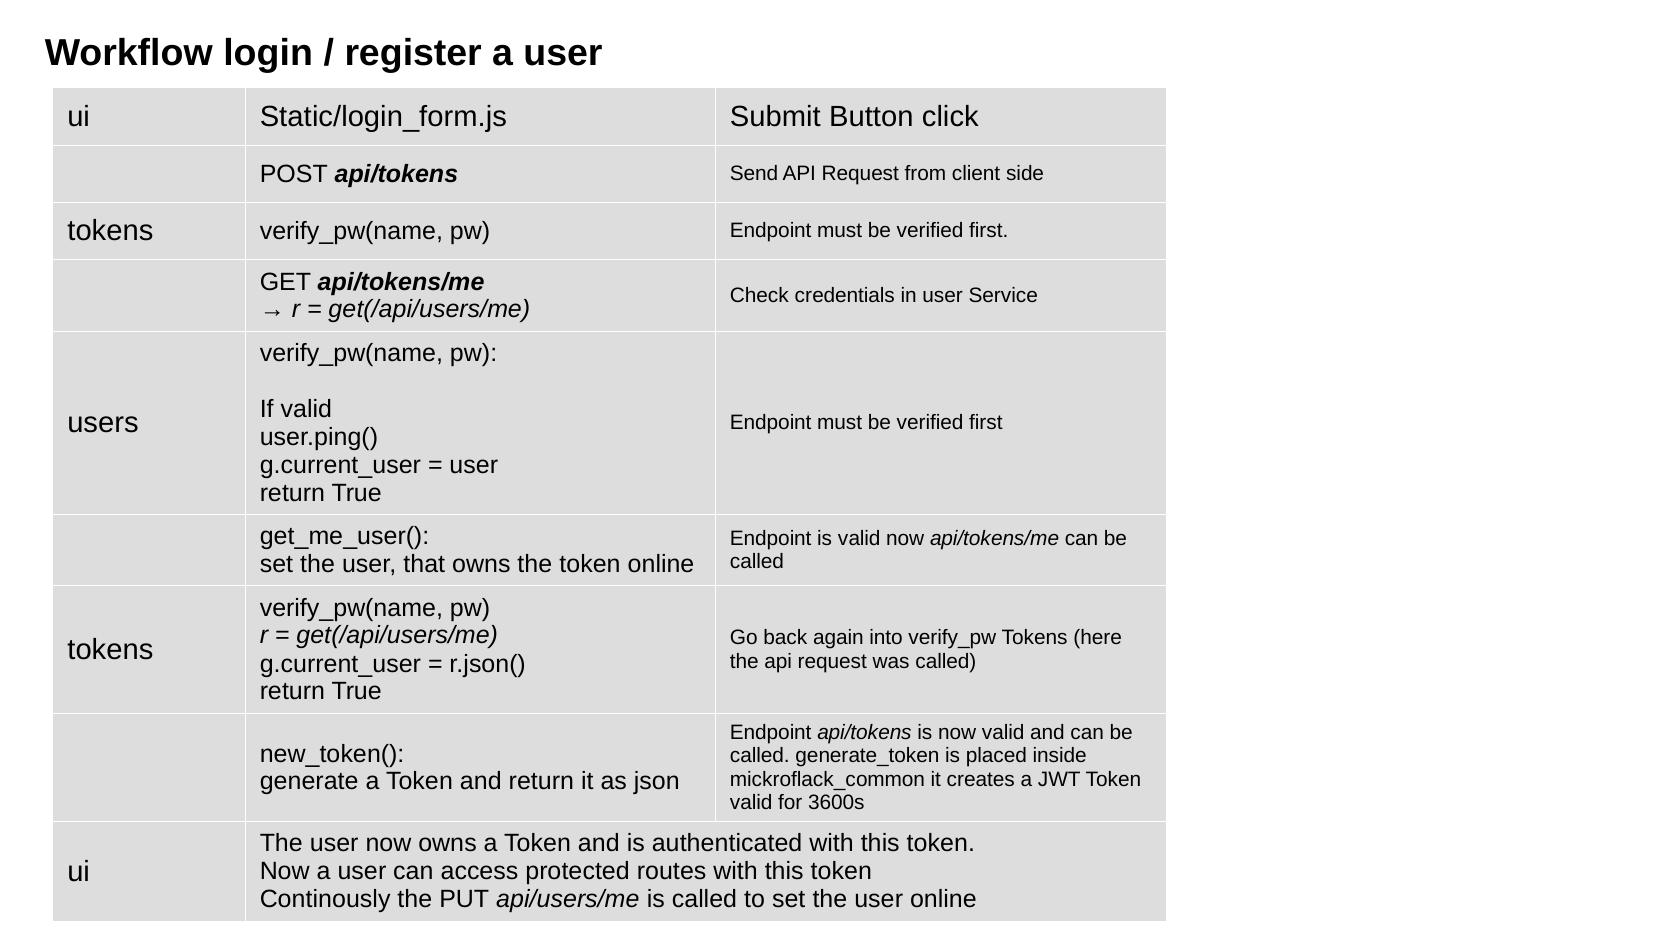

Workflow login / register a user
| ui | Static/login\_form.js | Submit Button click |
| --- | --- | --- |
| | POST api/tokens | Send API Request from client side |
| tokens | verify\_pw(name, pw) | Endpoint must be verified first. |
| | GET api/tokens/me → r = get(/api/users/me) | Check credentials in user Service |
| users | verify\_pw(name, pw): If valid user.ping() g.current\_user = user return True | Endpoint must be verified first |
| | get\_me\_user(): set the user, that owns the token online | Endpoint is valid now api/tokens/me can be called |
| tokens | verify\_pw(name, pw) r = get(/api/users/me) g.current\_user = r.json() return True | Go back again into verify\_pw Tokens (here the api request was called) |
| | new\_token(): generate a Token and return it as json | Endpoint api/tokens is now valid and can be called. generate\_token is placed inside mickroflack\_common it creates a JWT Token valid for 3600s |
| ui | The user now owns a Token and is authenticated with this token. Now a user can access protected routes with this token Continously the PUT api/users/me is called to set the user online | |